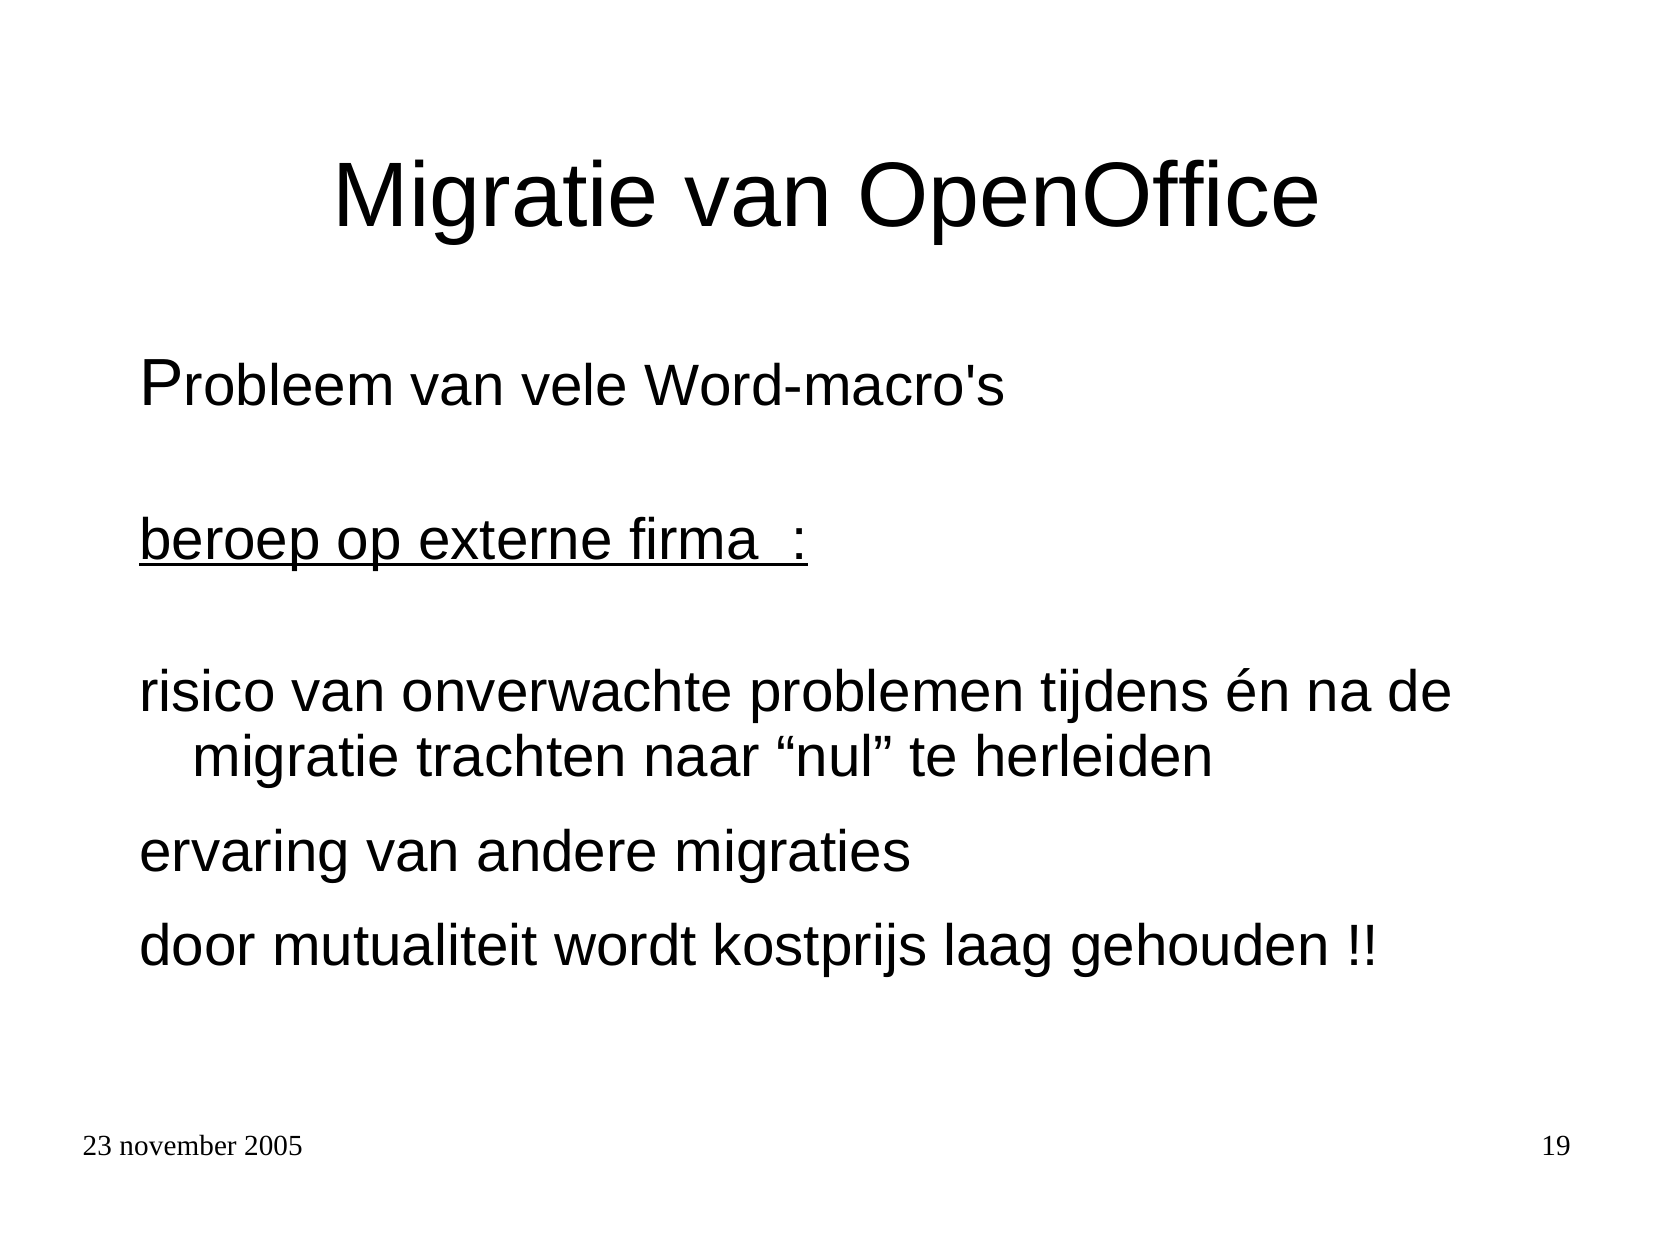

# Migratie van OpenOffice
Probleem van vele Word-macro's
beroep op externe firma :
risico van onverwachte problemen tijdens én na de migratie trachten naar “nul” te herleiden
ervaring van andere migraties
door mutualiteit wordt kostprijs laag gehouden !!
23 november 2005
19